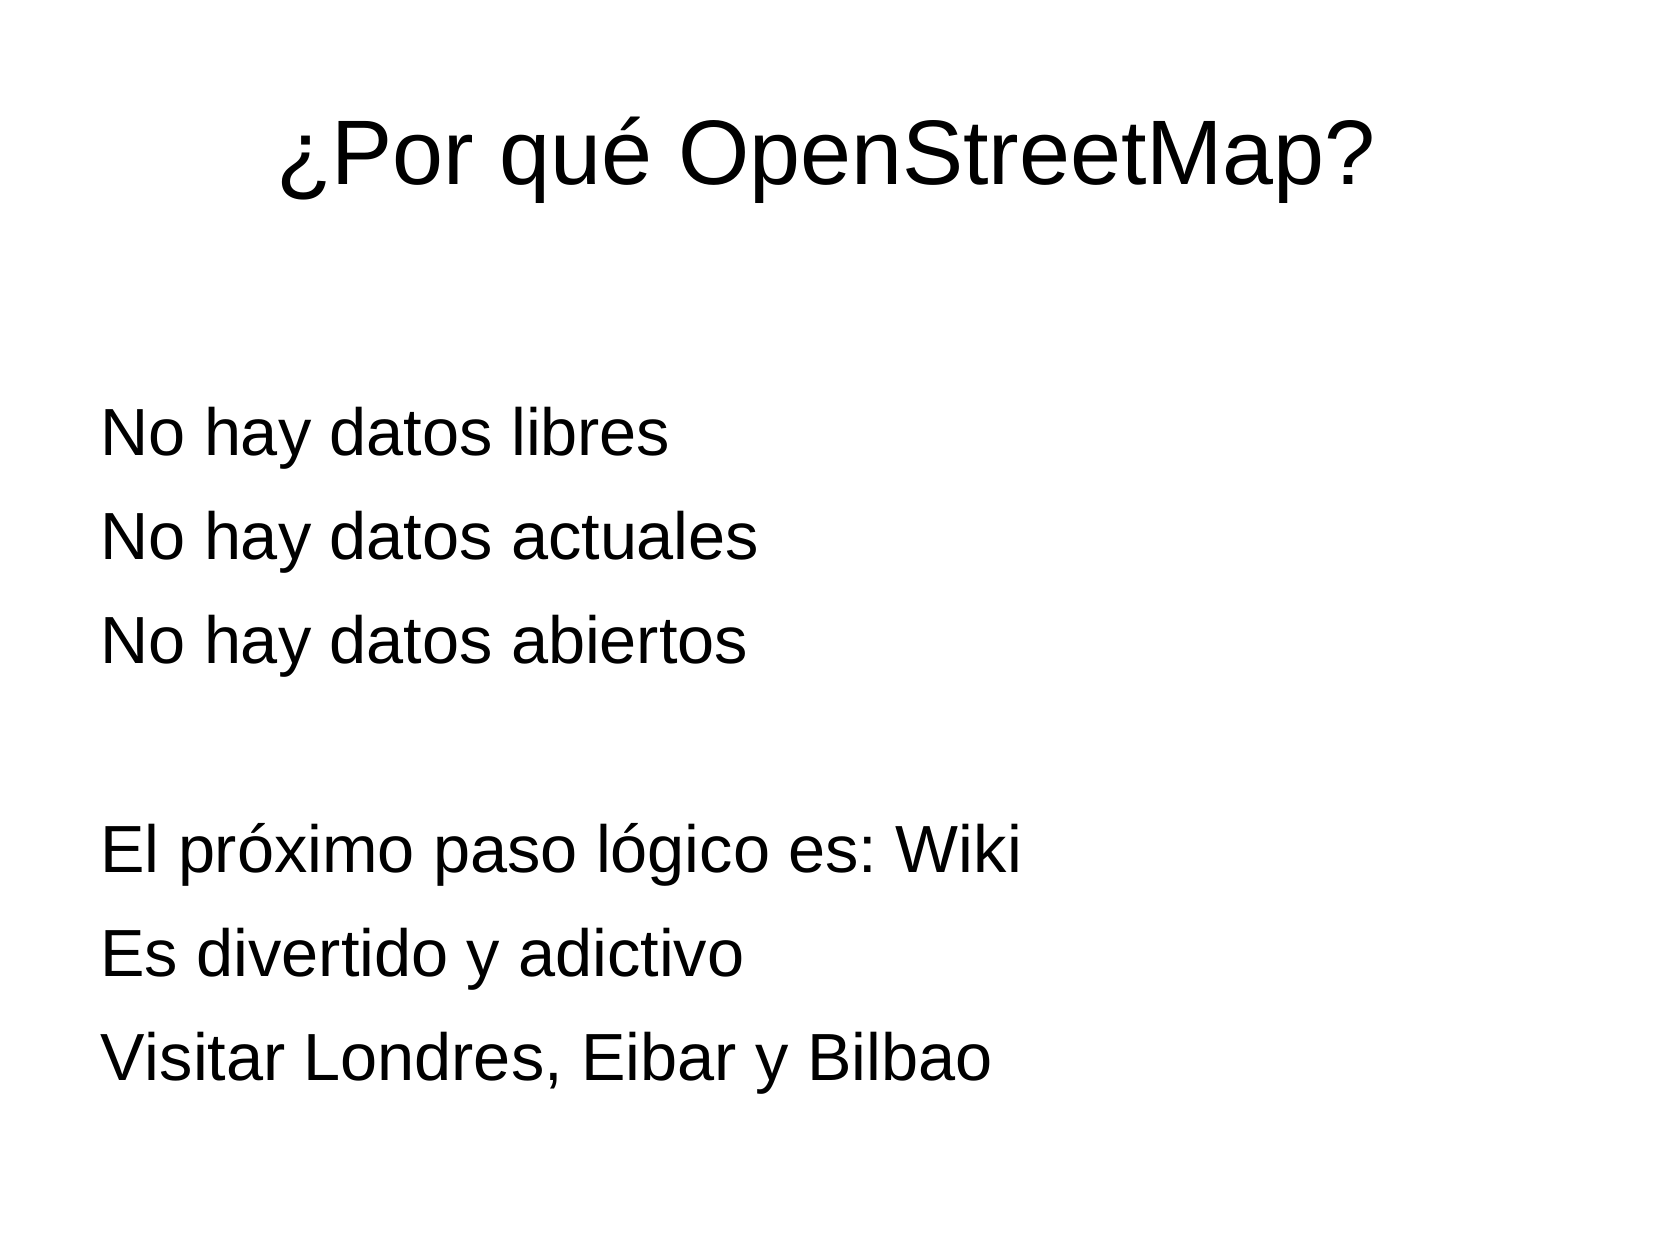

# ¿Por qué OpenStreetMap?
No hay datos libres
No hay datos actuales
No hay datos abiertos
El próximo paso lógico es: Wiki
Es divertido y adictivo
Visitar Londres, Eibar y Bilbao